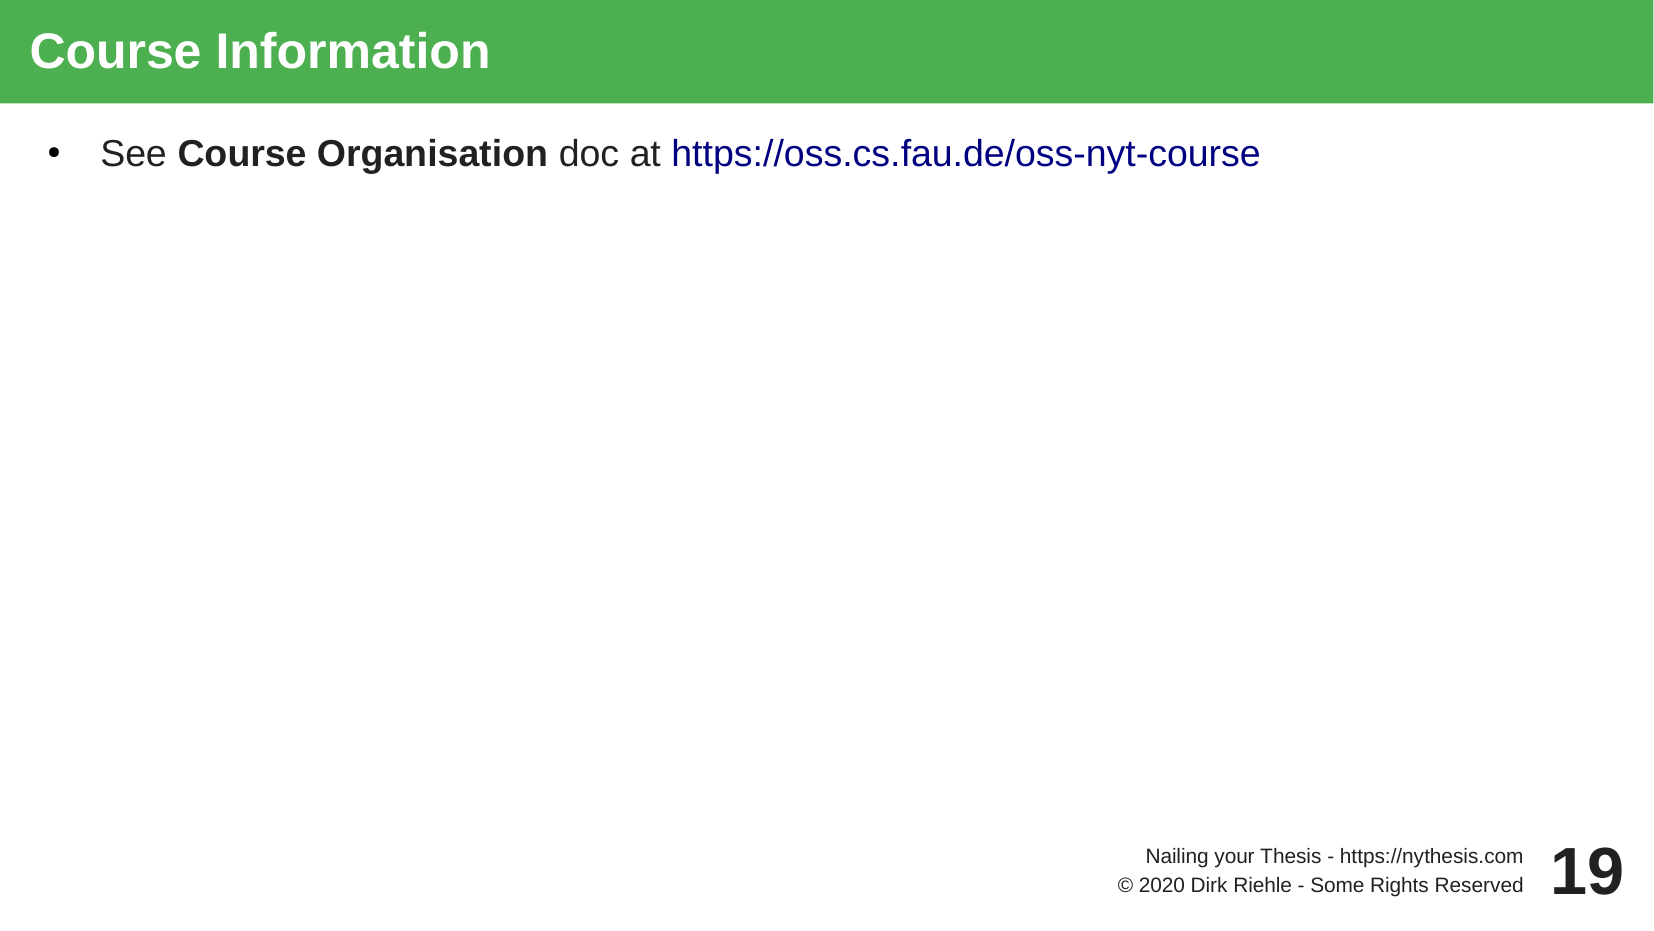

# Course Information
See Course Organisation doc at https://oss.cs.fau.de/oss-nyt-course
Nailing your Thesis - https://nythesis.com
19
© 2020 Dirk Riehle - Some Rights Reserved